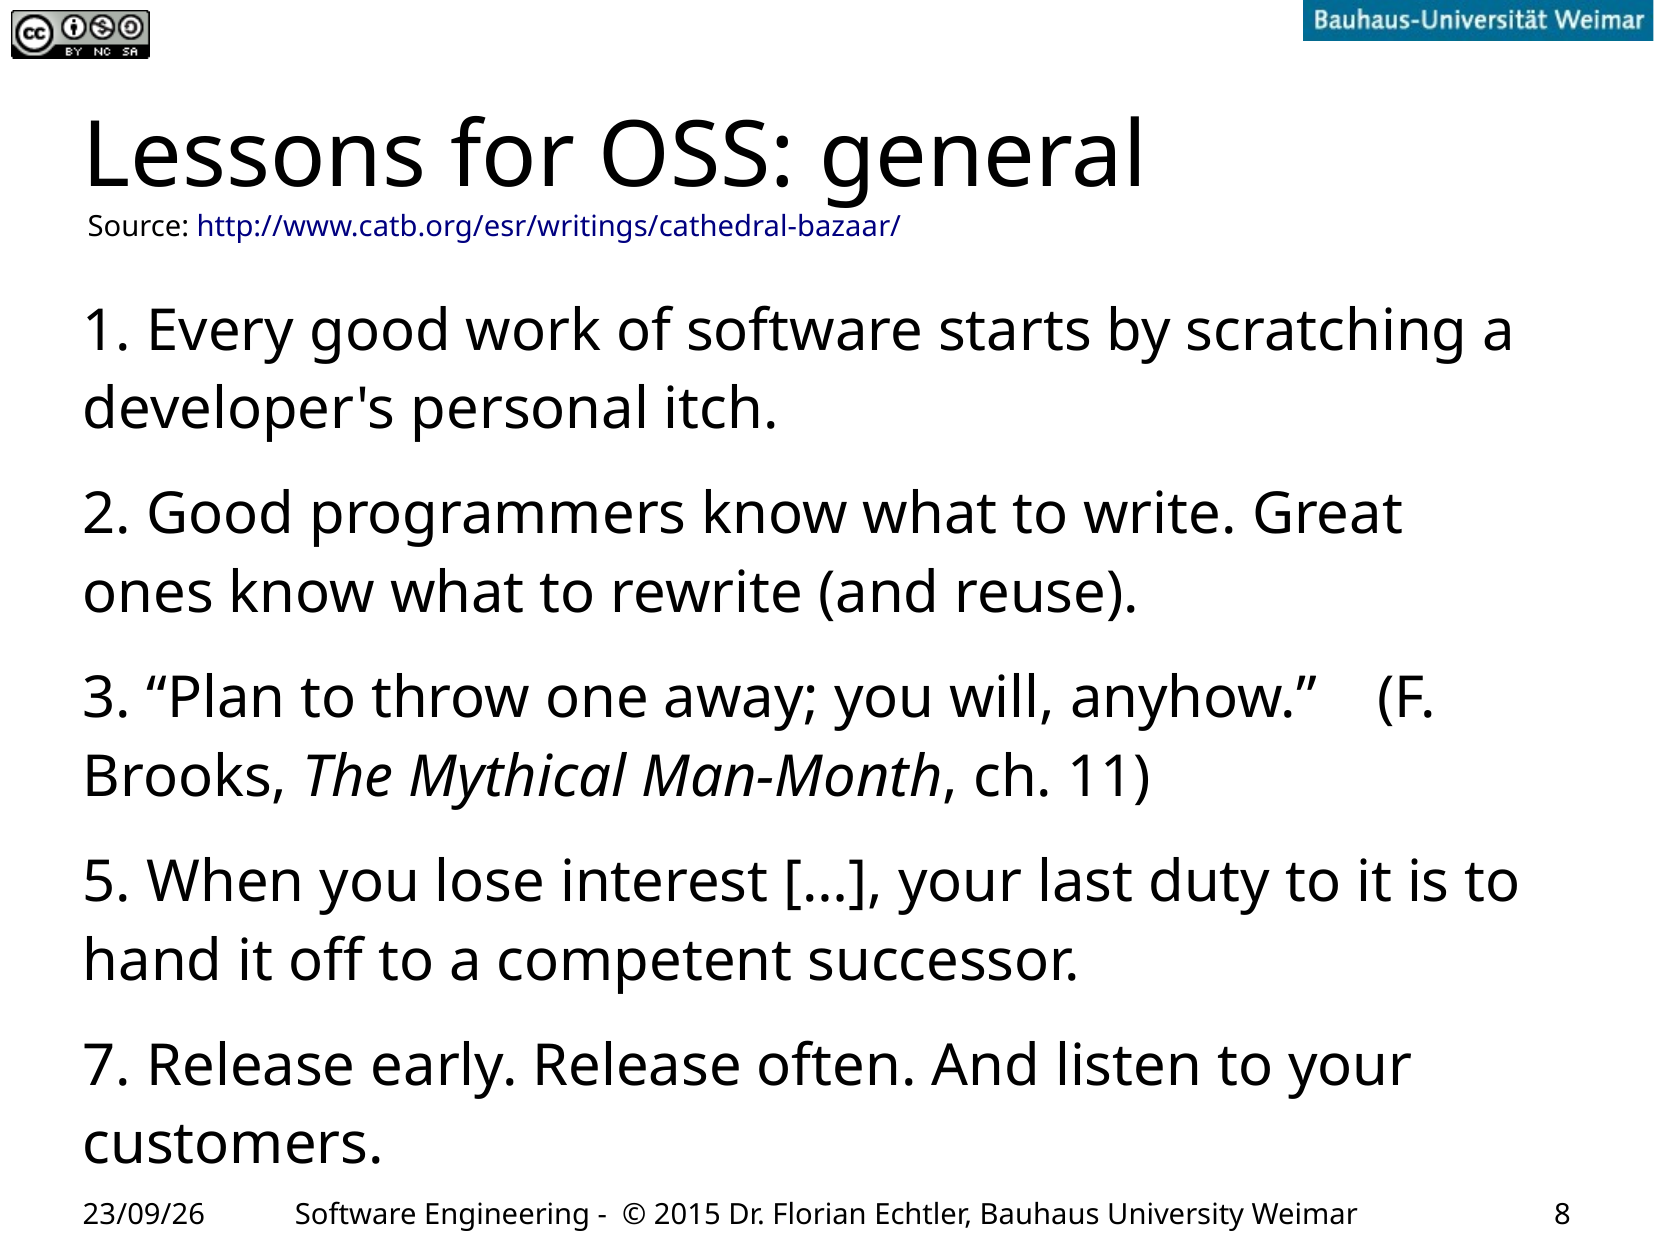

# Lessons for OSS: general
Source: http://www.catb.org/esr/writings/cathedral-bazaar/
1. Every good work of software starts by scratching a developer's personal itch.
2. Good programmers know what to write. Great ones know what to rewrite (and reuse).
3. “Plan to throw one away; you will, anyhow.” (F. Brooks, The Mythical Man-Month, ch. 11)
5. When you lose interest […], your last duty to it is to hand it off to a competent successor.
7. Release early. Release often. And listen to your customers.
Software Engineering - © 2015 Dr. Florian Echtler, Bauhaus University Weimar
8